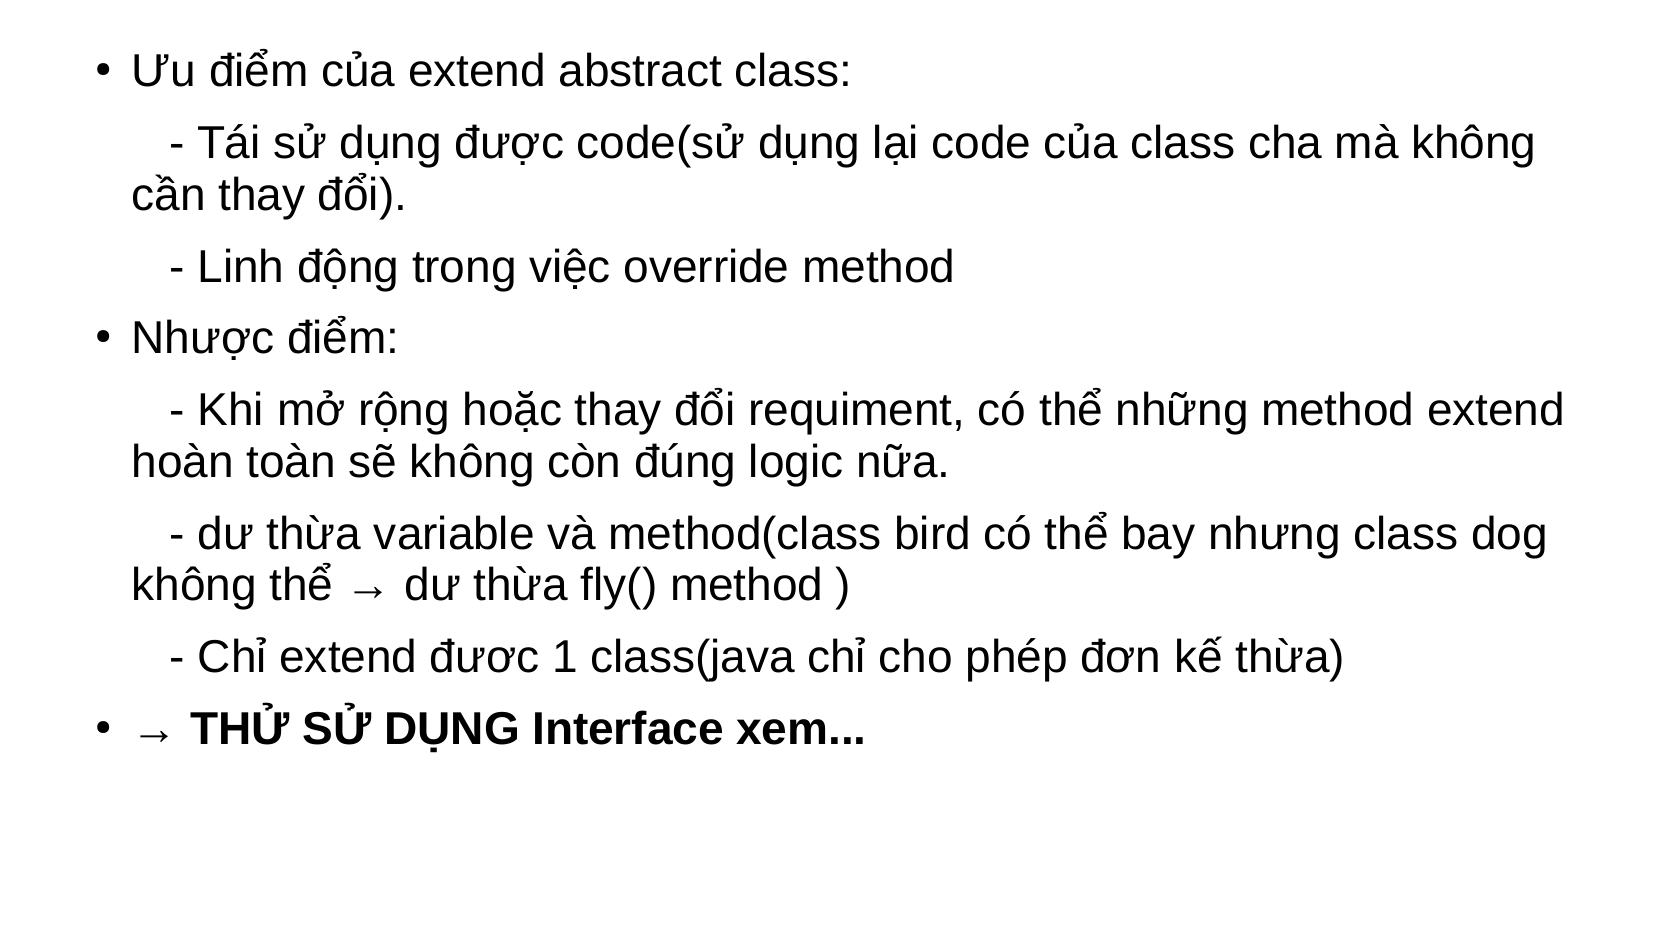

# Ưu điểm của extend abstract class:
 - Tái sử dụng được code(sử dụng lại code của class cha mà không cần thay đổi).
 - Linh động trong việc override method
Nhược điểm:
 - Khi mở rộng hoặc thay đổi requiment, có thể những method extend hoàn toàn sẽ không còn đúng logic nữa.
 - dư thừa variable và method(class bird có thể bay nhưng class dog không thể → dư thừa fly() method )
 - Chỉ extend đươc 1 class(java chỉ cho phép đơn kế thừa)
→ THỬ SỬ DỤNG Interface xem...